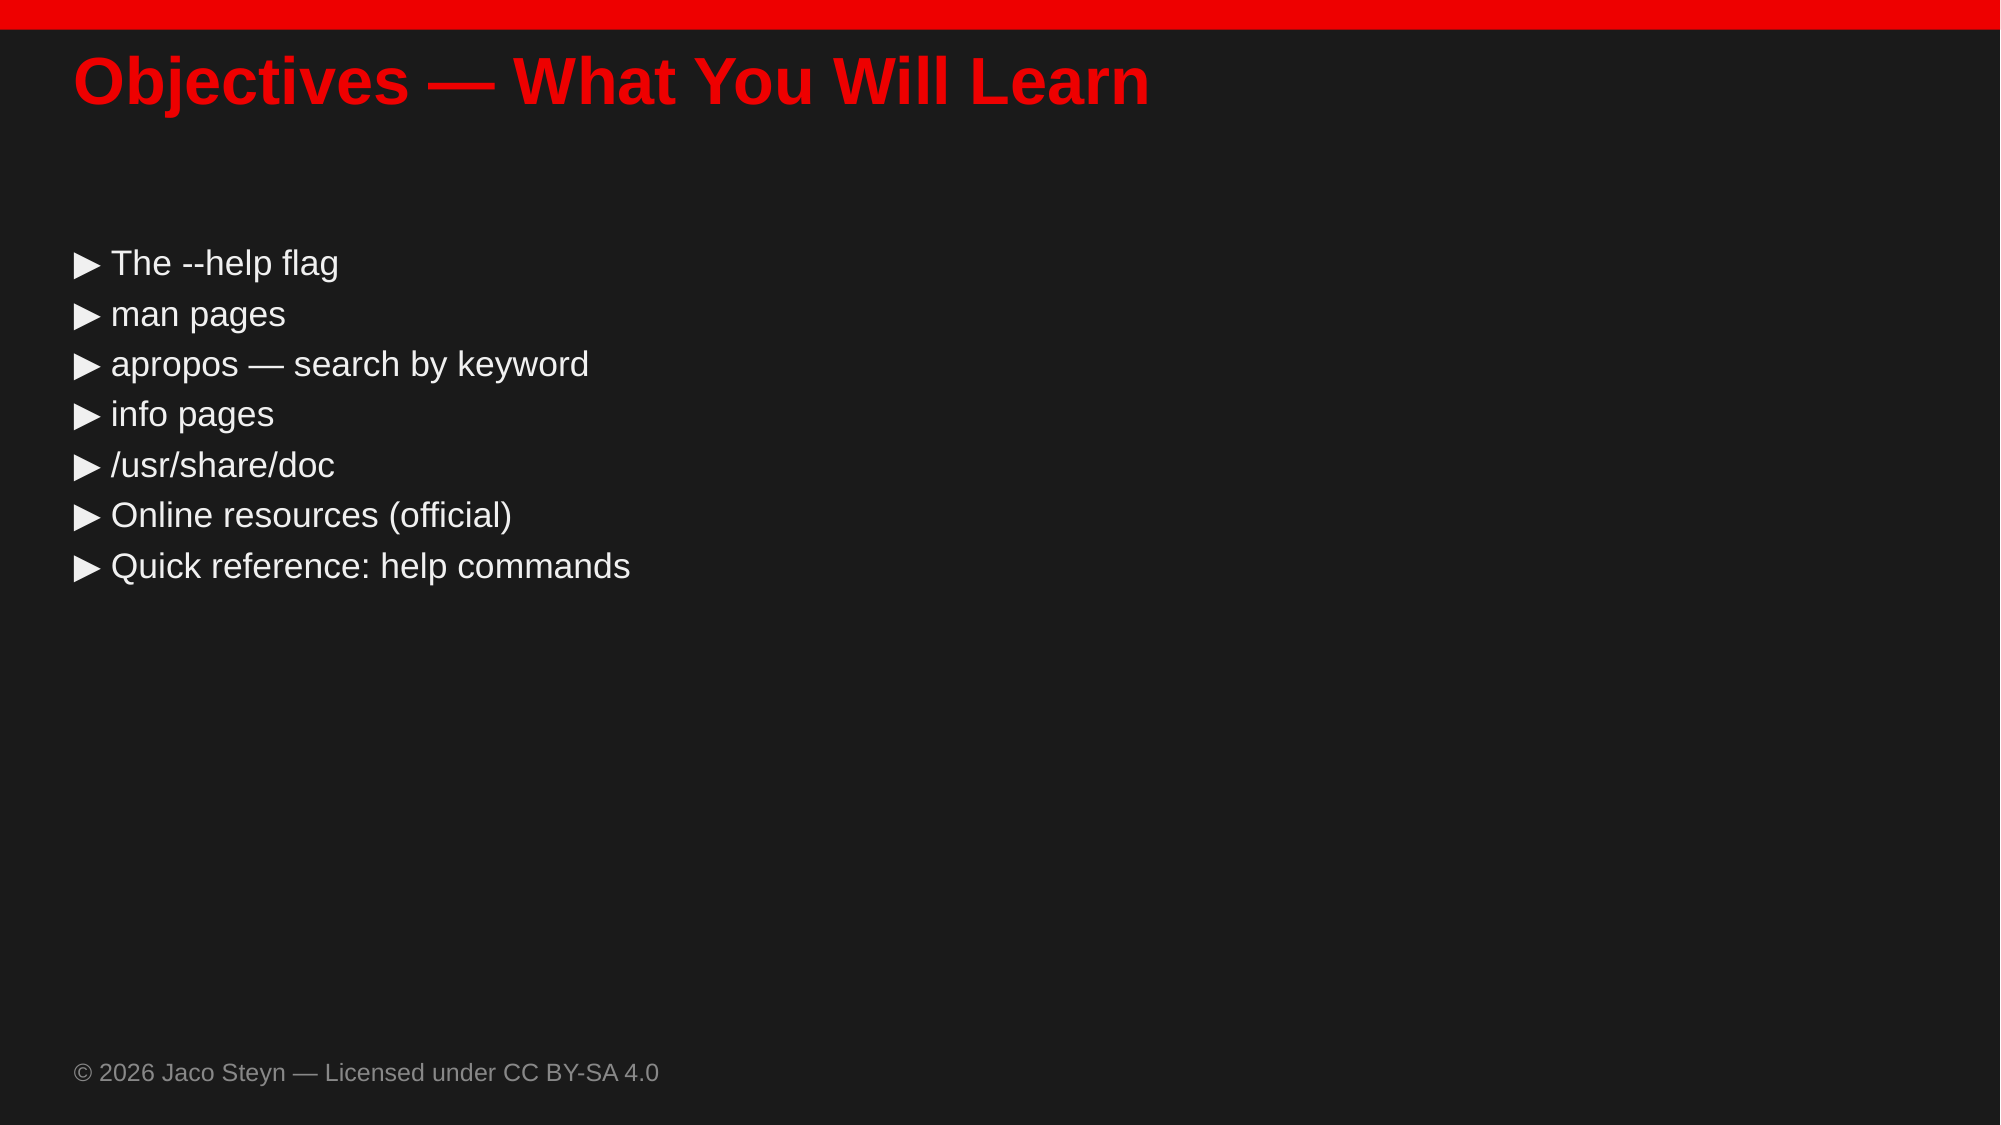

Objectives — What You Will Learn
▶ The --help flag
▶ man pages
▶ apropos — search by keyword
▶ info pages
▶ /usr/share/doc
▶ Online resources (official)
▶ Quick reference: help commands
© 2026 Jaco Steyn — Licensed under CC BY-SA 4.0